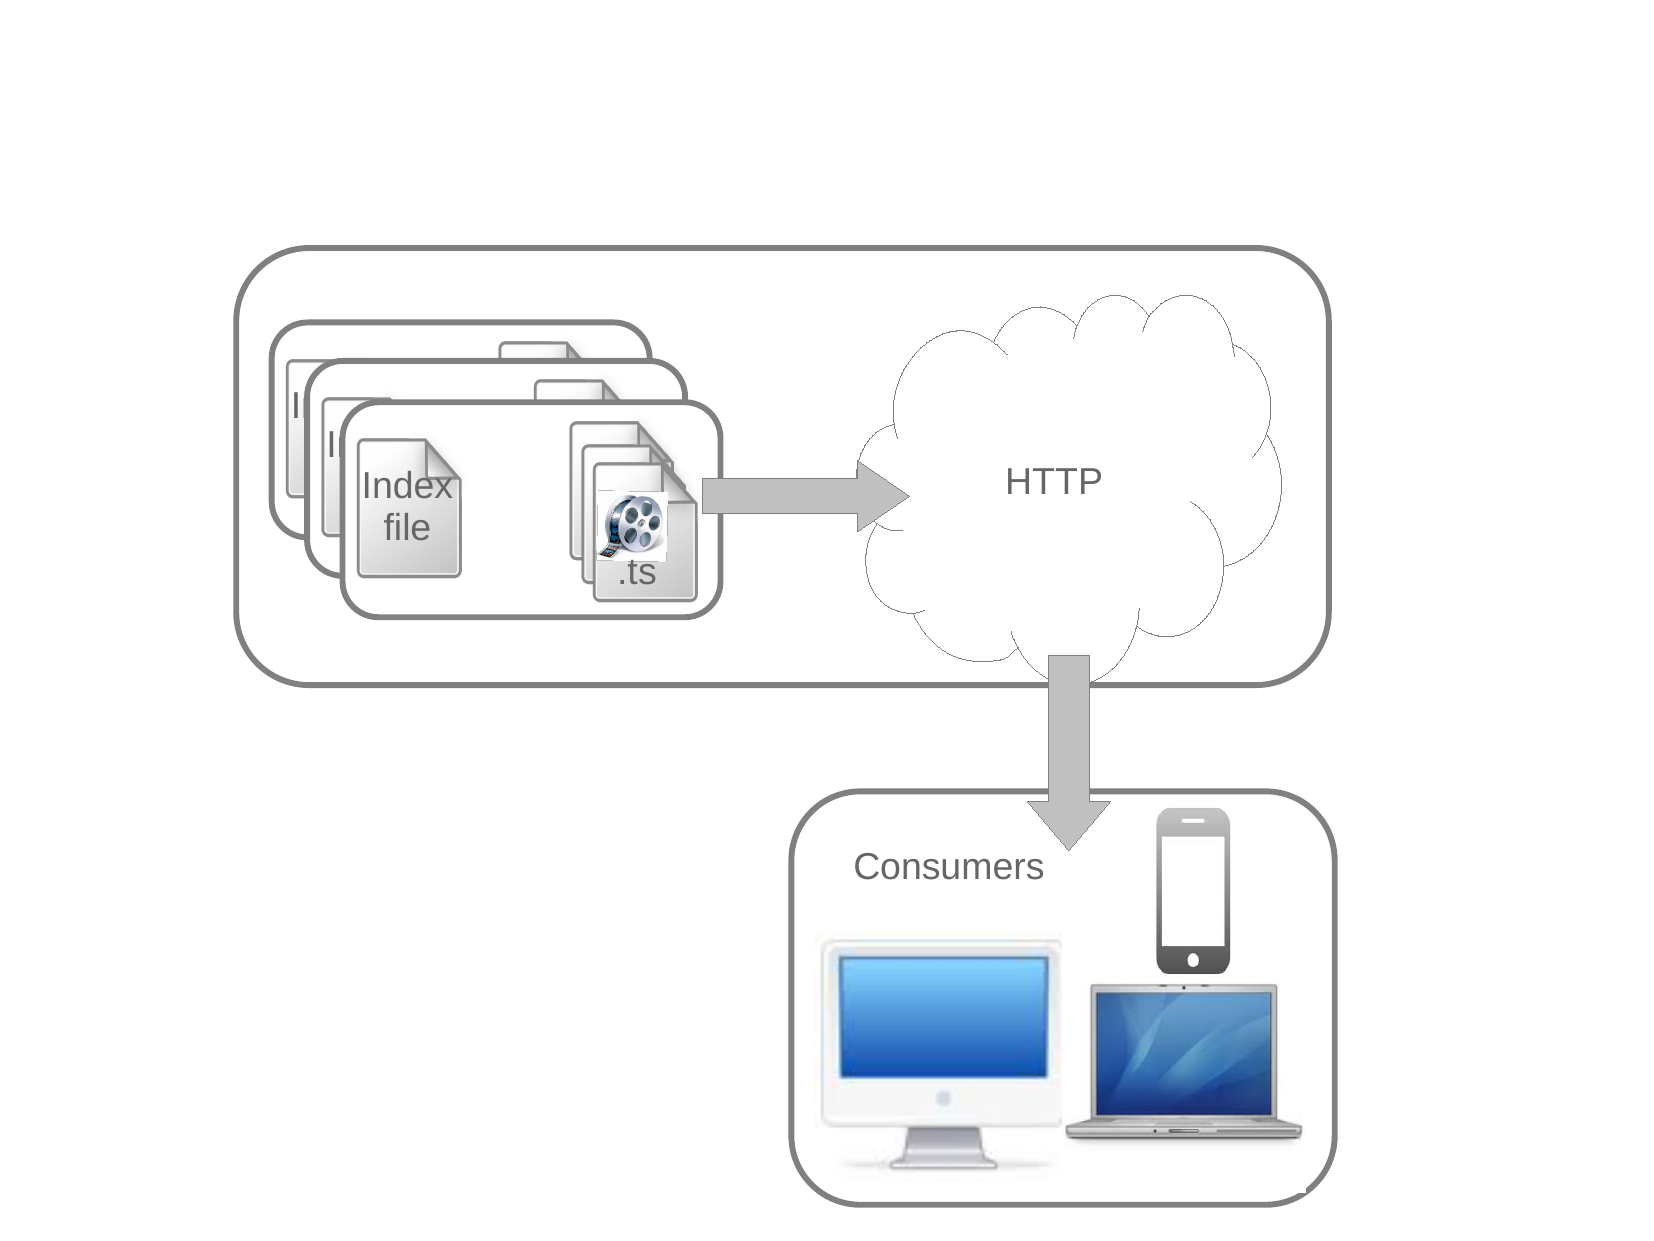

HTTP
Index
file
Index
file
Index
file
.ts
Consumers